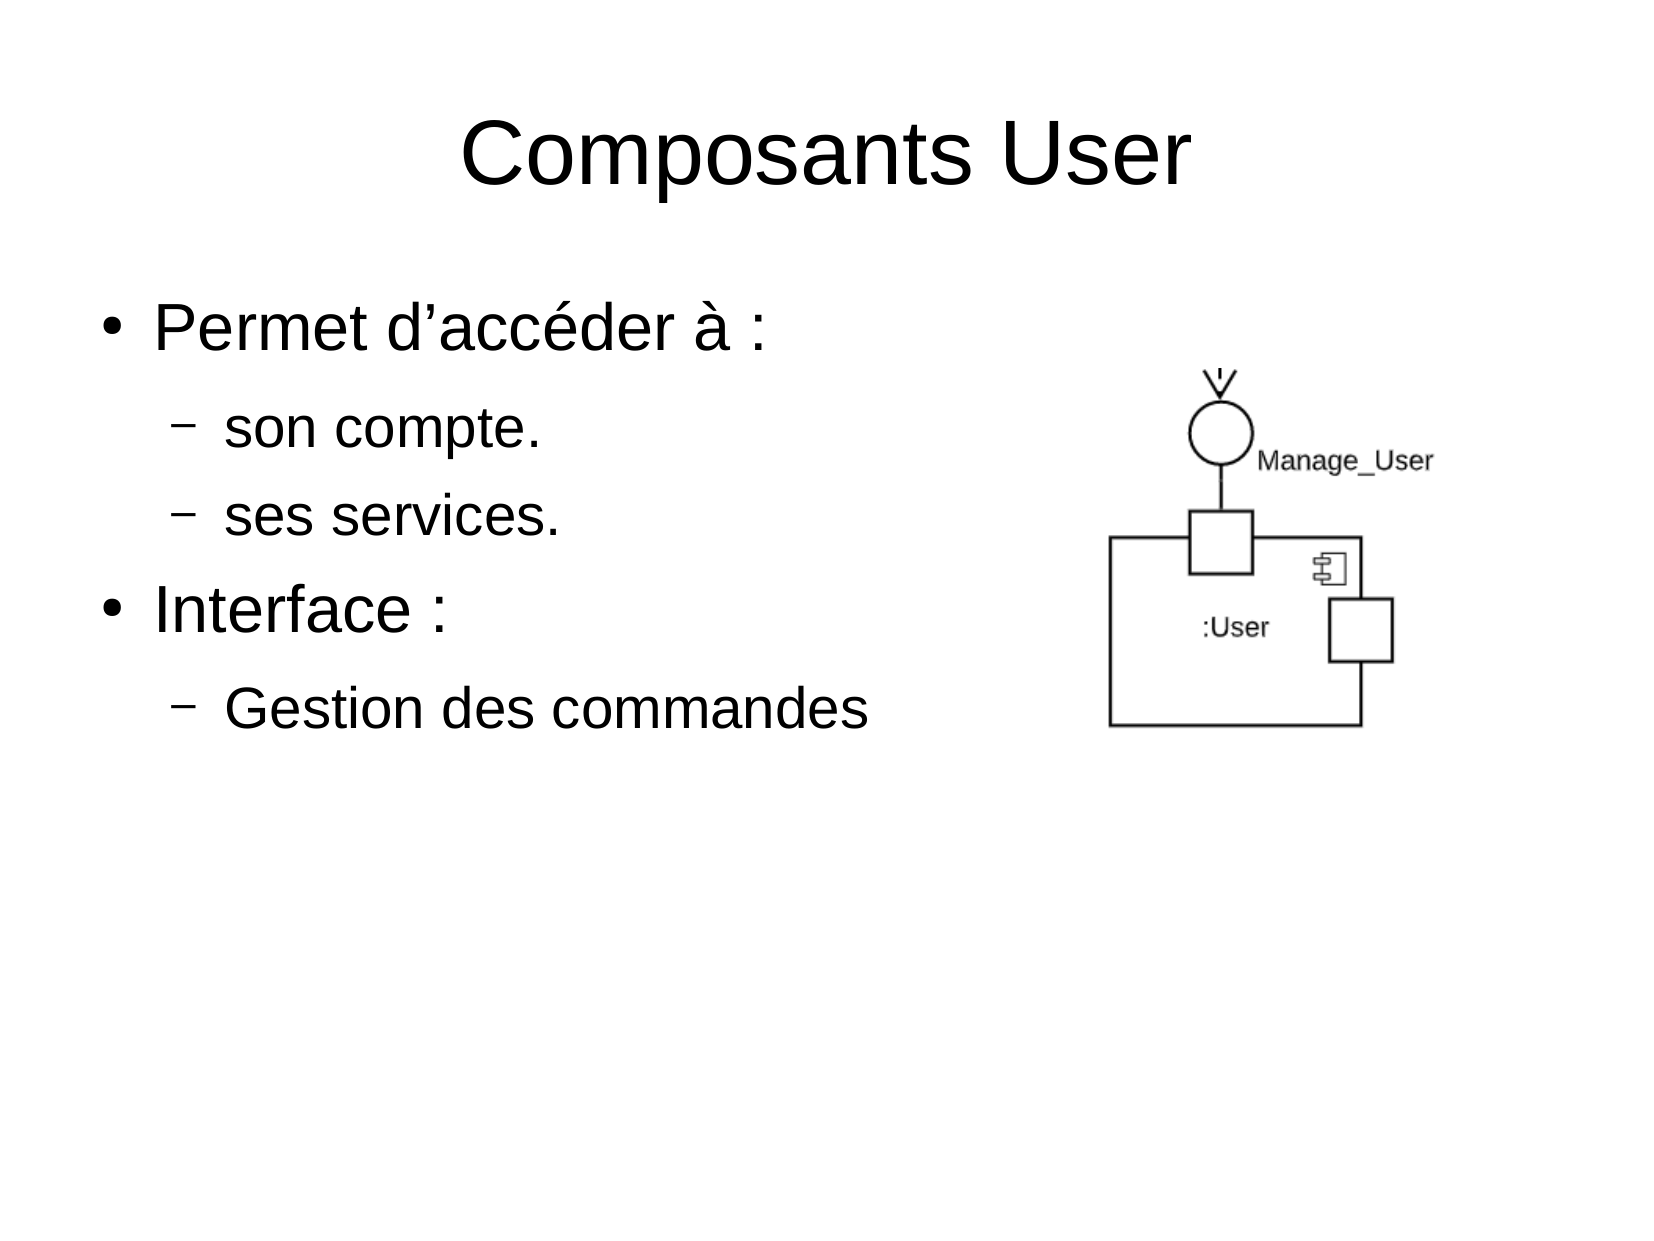

# Composants User
Permet d’accéder à :
son compte.
ses services.
Interface :
Gestion des commandes